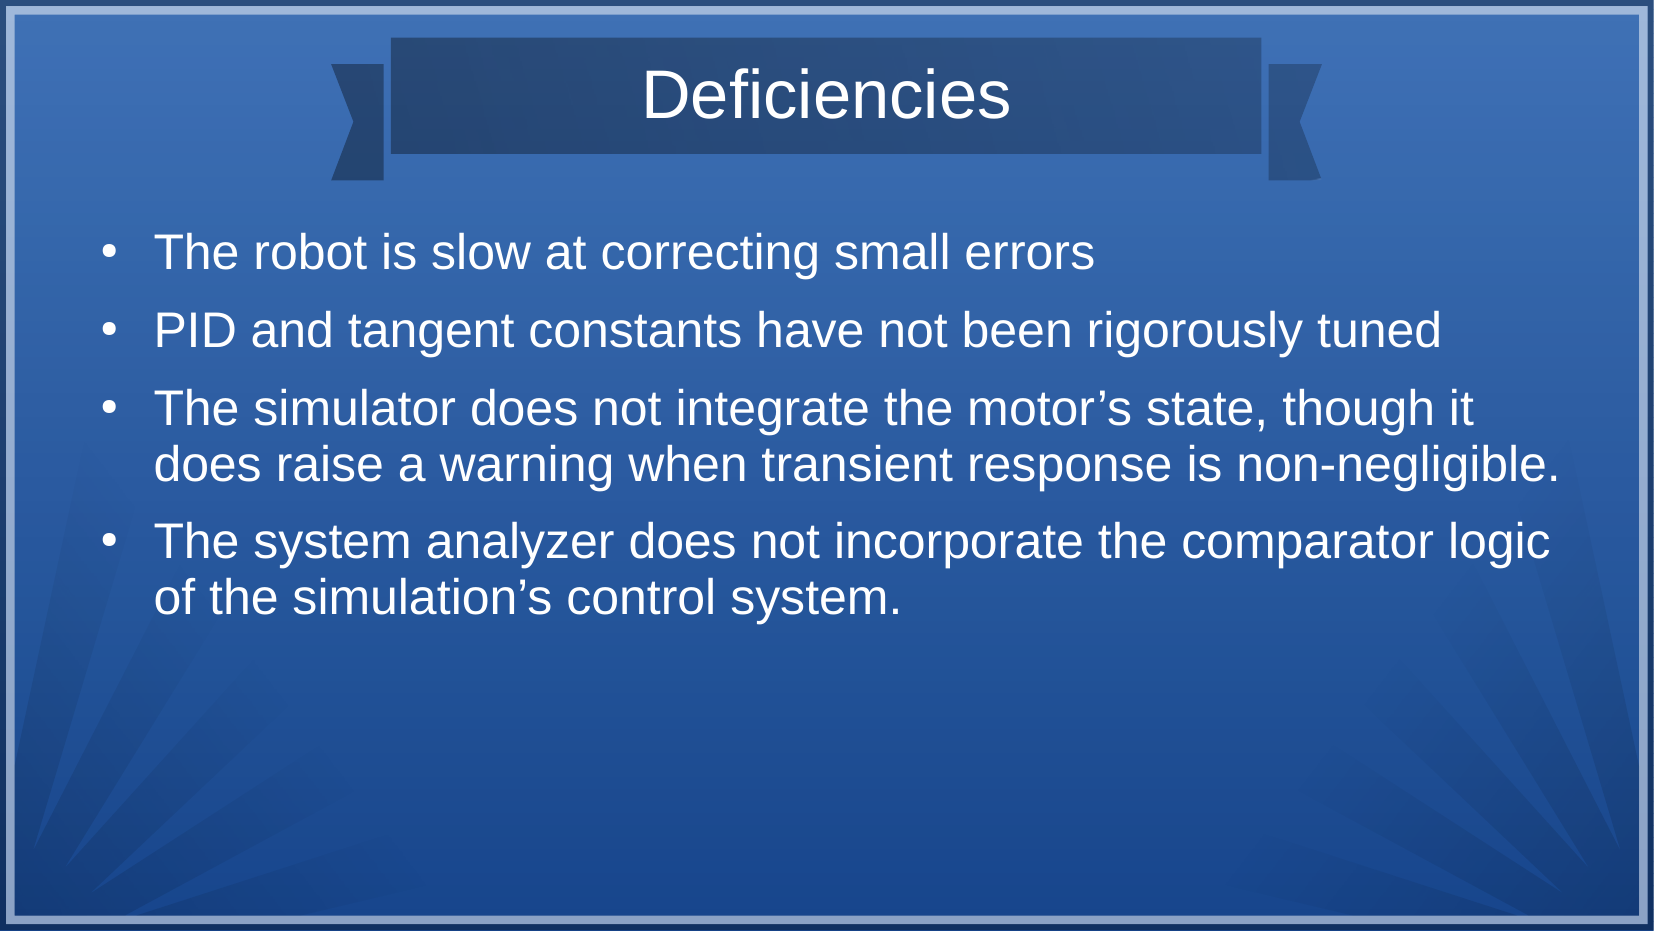

# Deficiencies
The robot is slow at correcting small errors
PID and tangent constants have not been rigorously tuned
The simulator does not integrate the motor’s state, though it does raise a warning when transient response is non-negligible.
The system analyzer does not incorporate the comparator logic of the simulation’s control system.